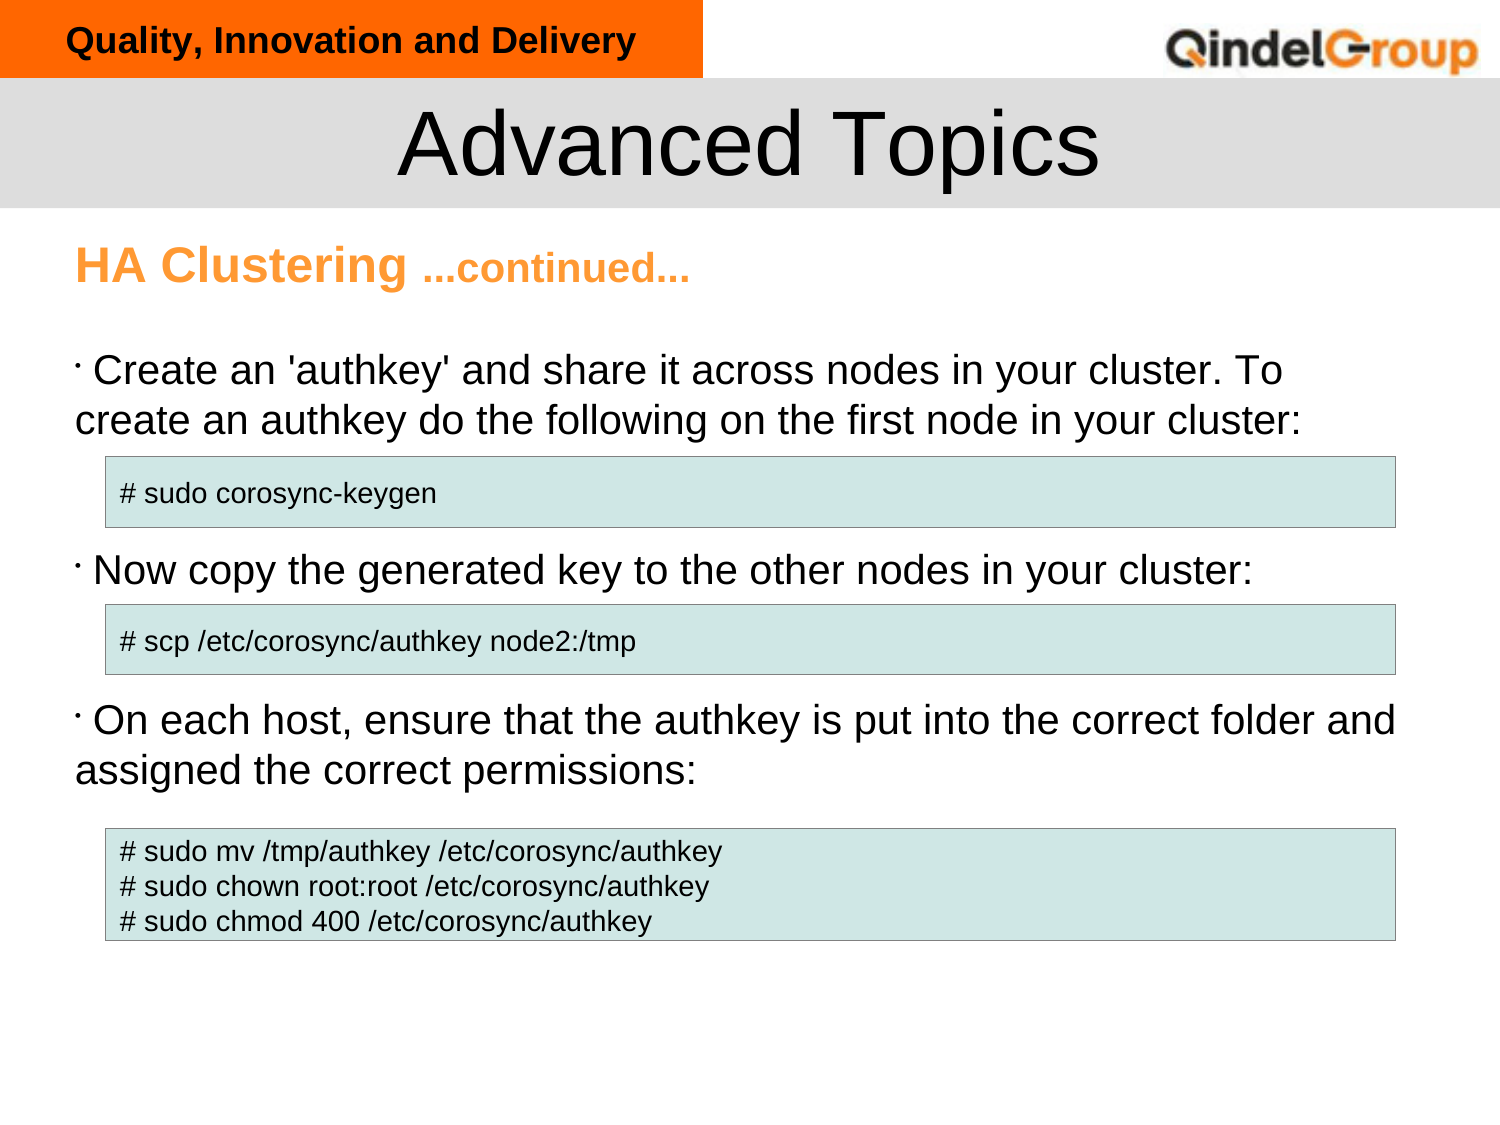

# Advanced Topics
HA Clustering ...continued...
 Create an 'authkey' and share it across nodes in your cluster. To create an authkey do the following on the first node in your cluster:
 Now copy the generated key to the other nodes in your cluster:
 On each host, ensure that the authkey is put into the correct folder and assigned the correct permissions:
# sudo corosync-keygen
# scp /etc/corosync/authkey node2:/tmp
# sudo mv /tmp/authkey /etc/corosync/authkey
# sudo chown root:root /etc/corosync/authkey
# sudo chmod 400 /etc/corosync/authkey